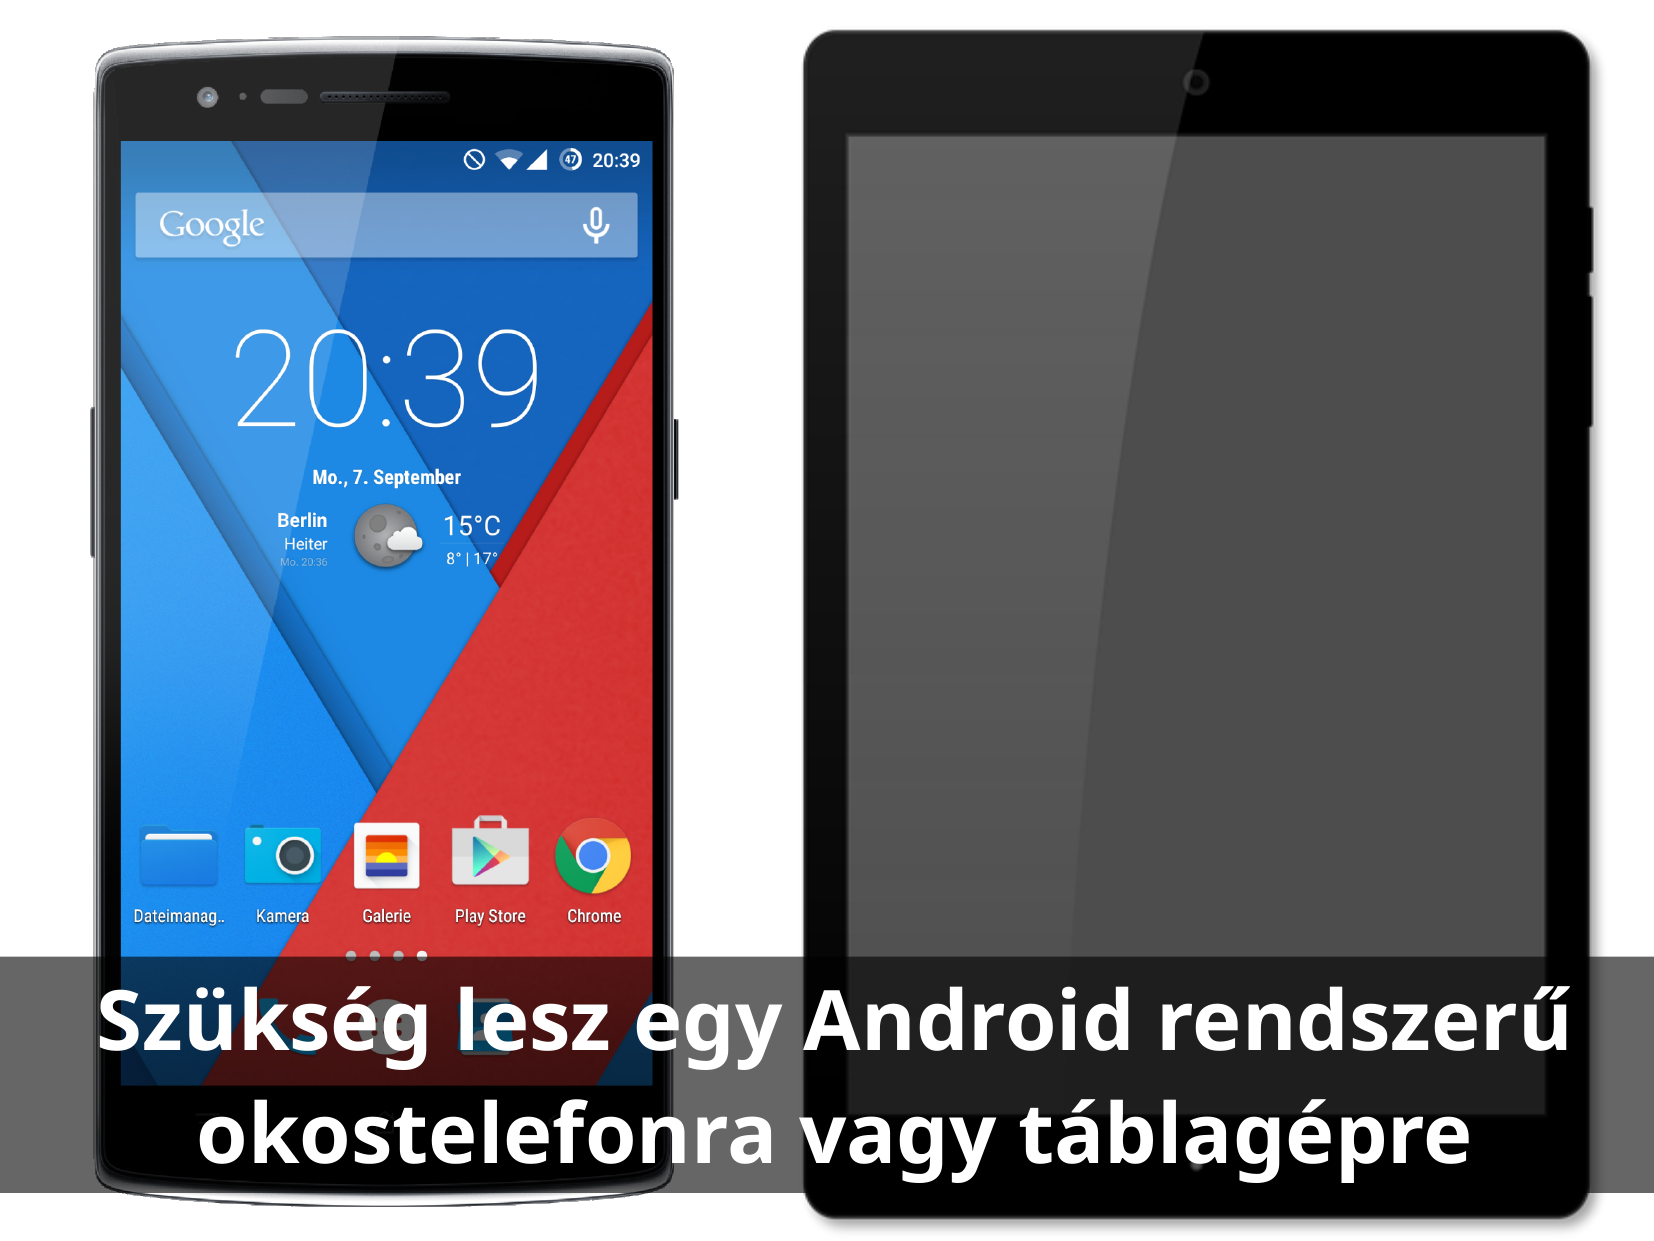

Szükség lesz egy Android rendszerű
okostelefonra vagy táblagépre